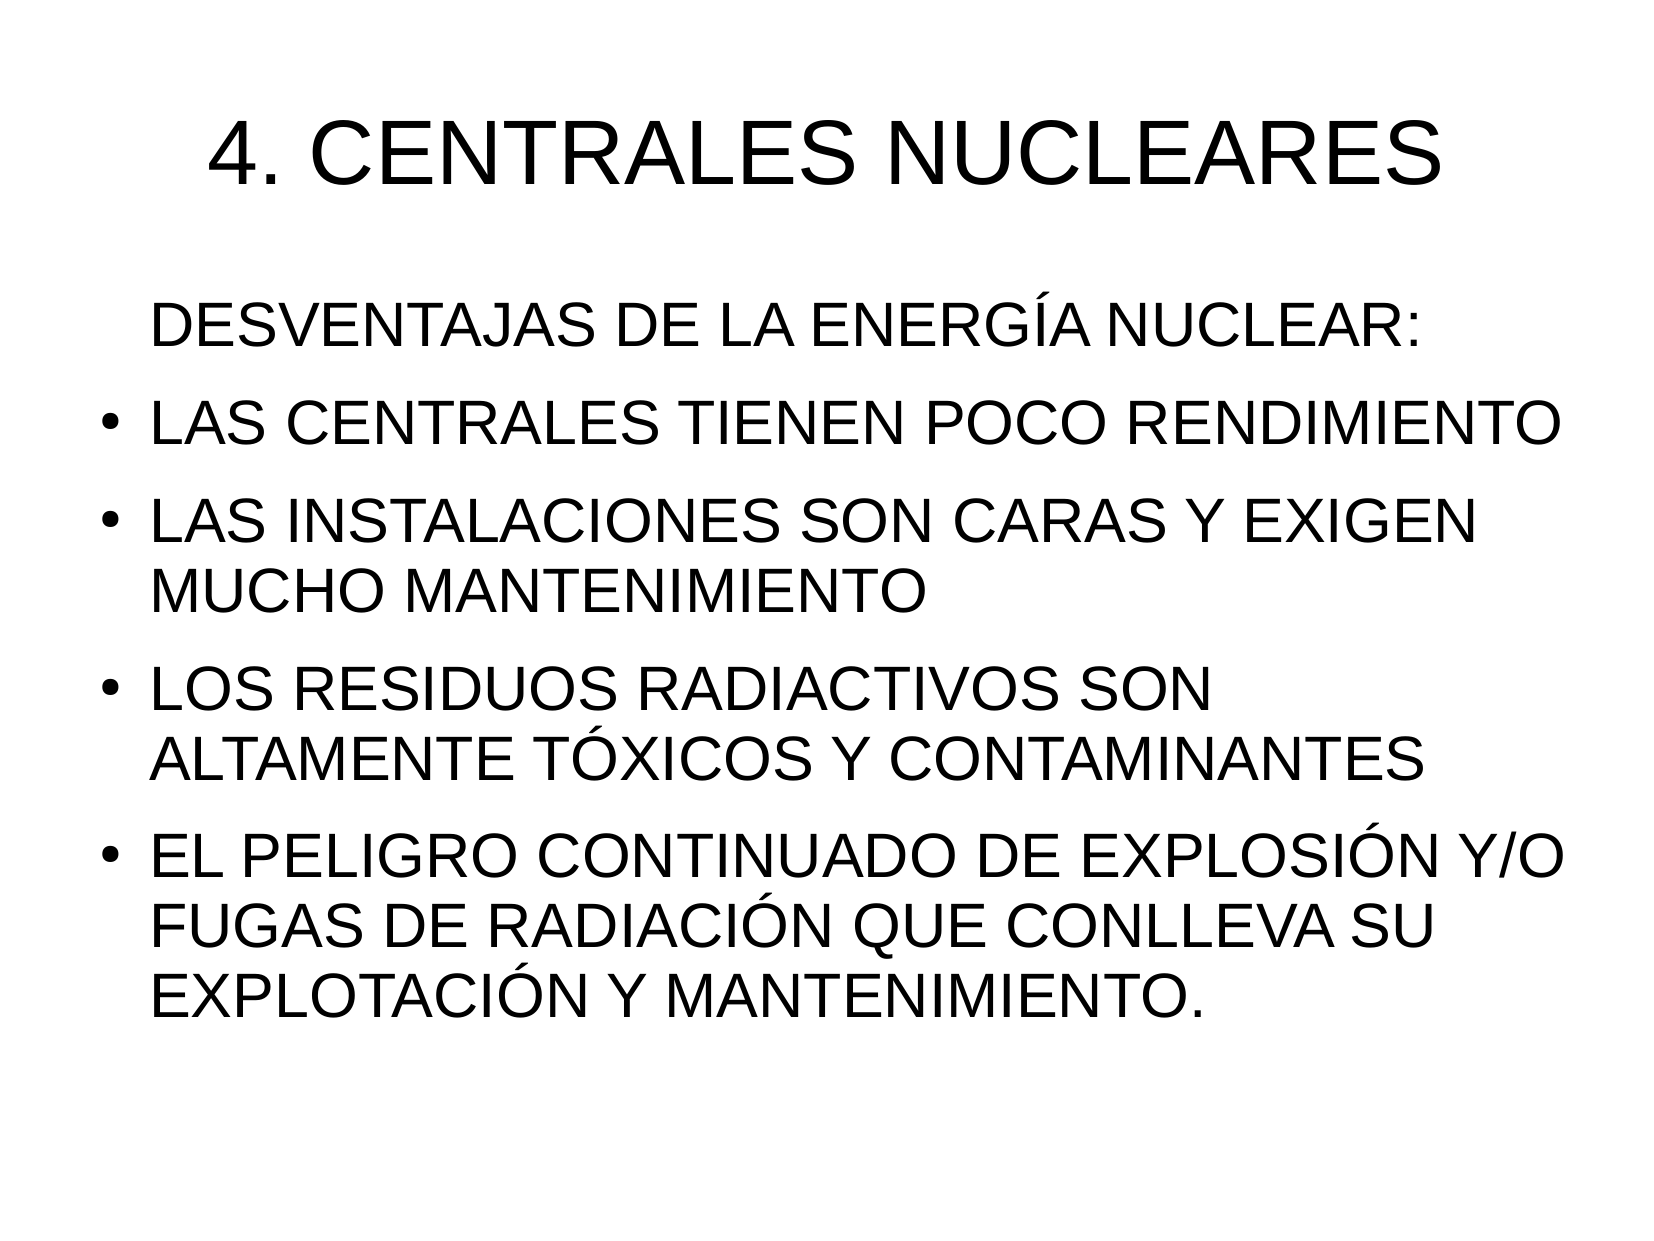

# 4. CENTRALES NUCLEARES
DESVENTAJAS DE LA ENERGÍA NUCLEAR:
LAS CENTRALES TIENEN POCO RENDIMIENTO
LAS INSTALACIONES SON CARAS Y EXIGEN MUCHO MANTENIMIENTO
LOS RESIDUOS RADIACTIVOS SON ALTAMENTE TÓXICOS Y CONTAMINANTES
EL PELIGRO CONTINUADO DE EXPLOSIÓN Y/O FUGAS DE RADIACIÓN QUE CONLLEVA SU EXPLOTACIÓN Y MANTENIMIENTO.